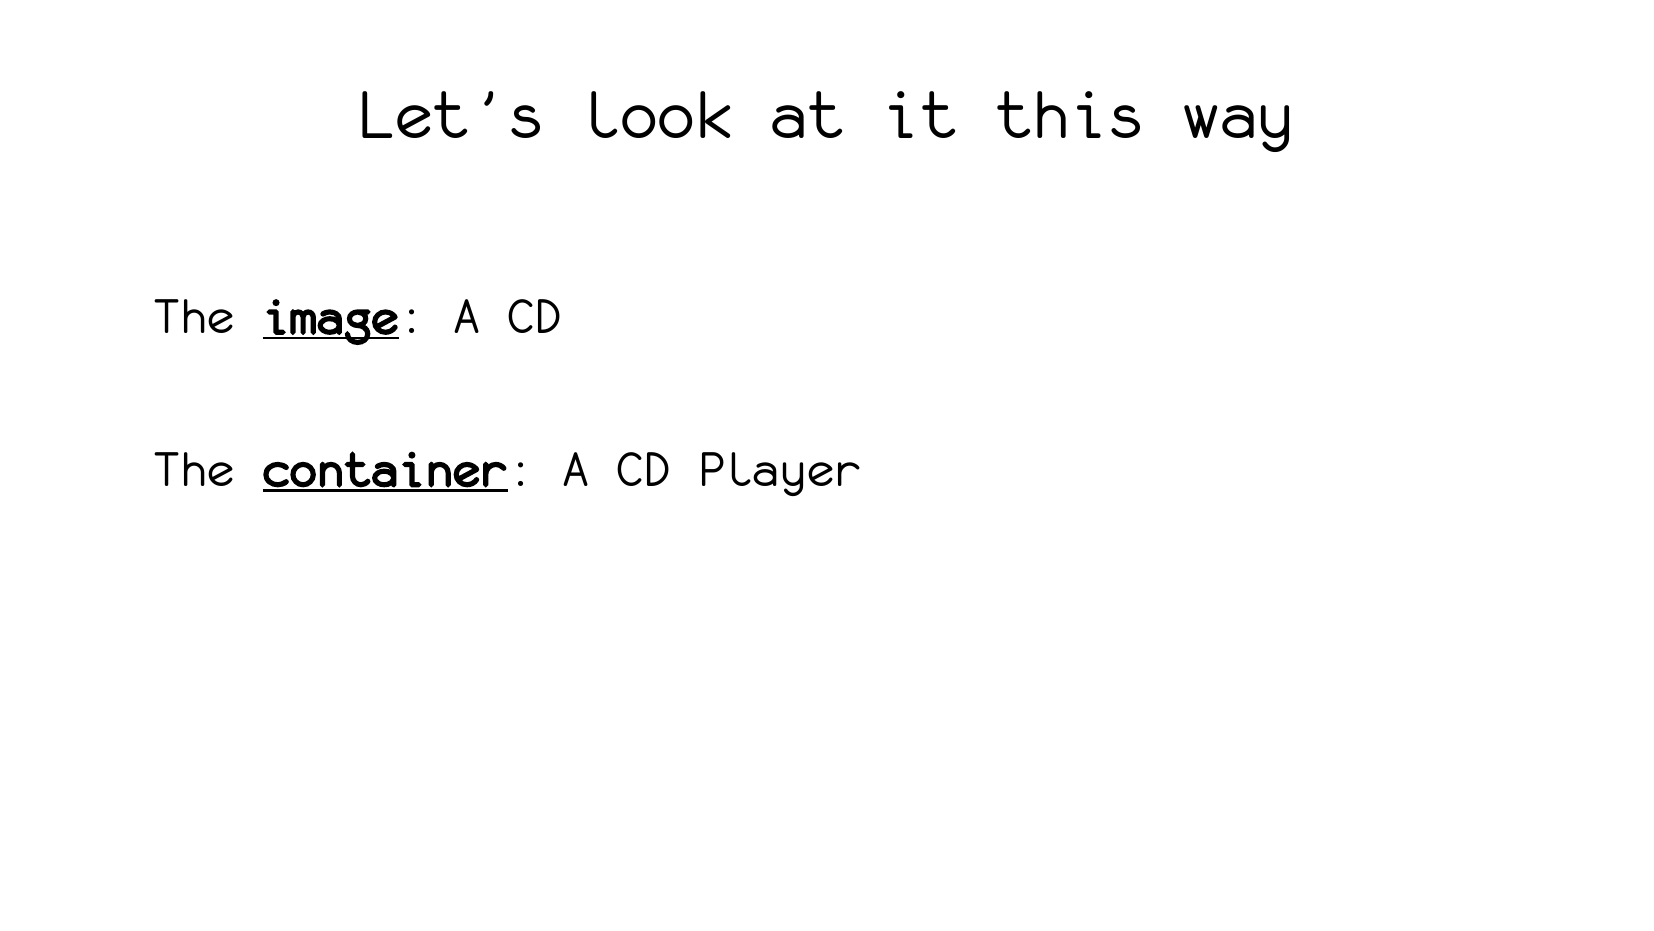

# Let’s look at it this way
The image: A CD
The container: A CD Player